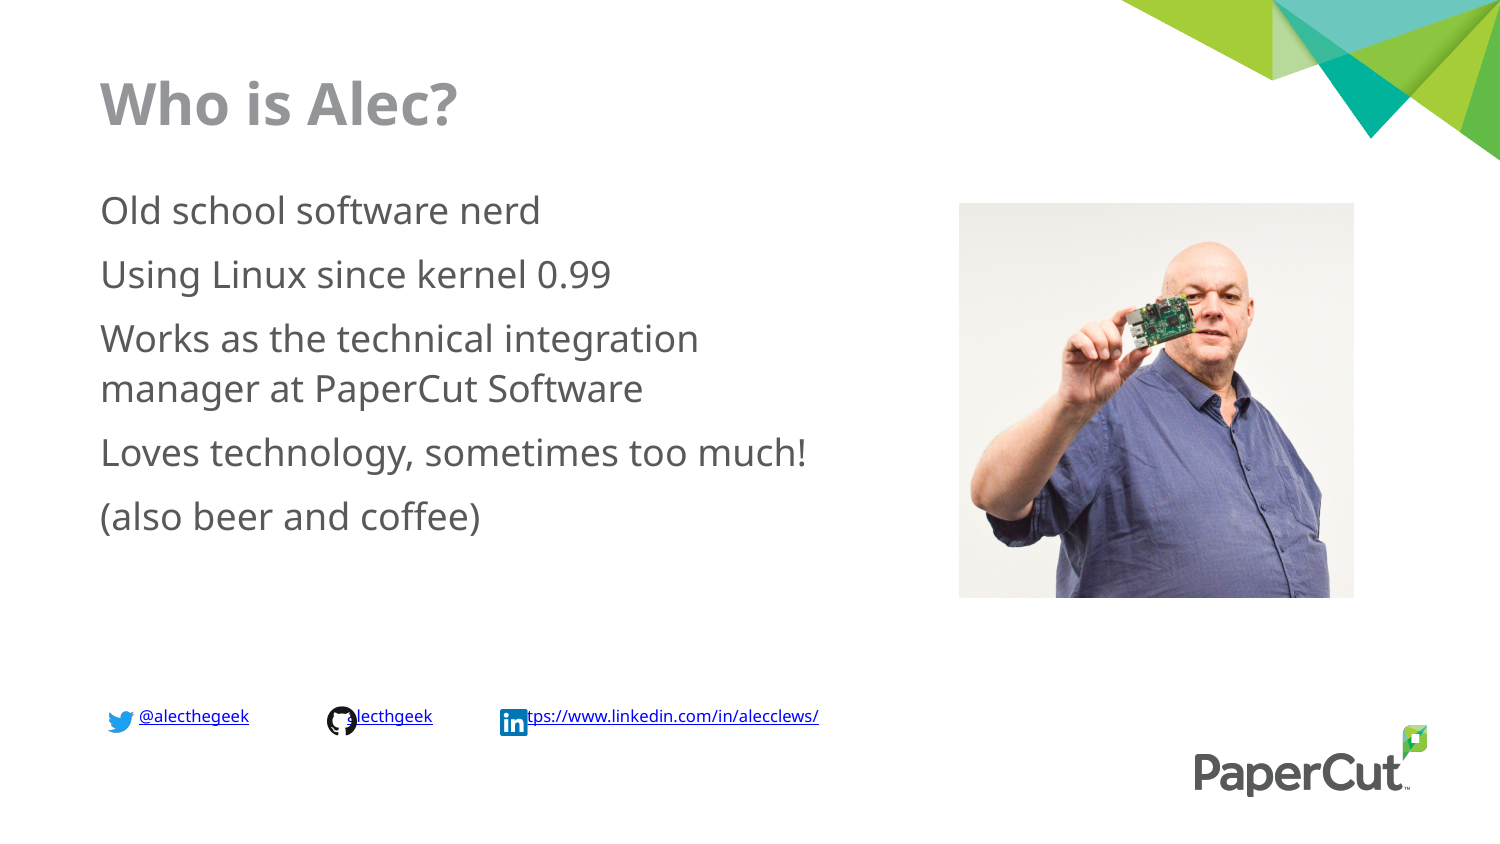

# Who is Alec?
Old school software nerd
Using Linux since kernel 0.99
Works as the technical integration manager at PaperCut Software
Loves technology, sometimes too much!
(also beer and coffee)
 @alecthegeek alecthgeek https://www.linkedin.com/in/alecclews/